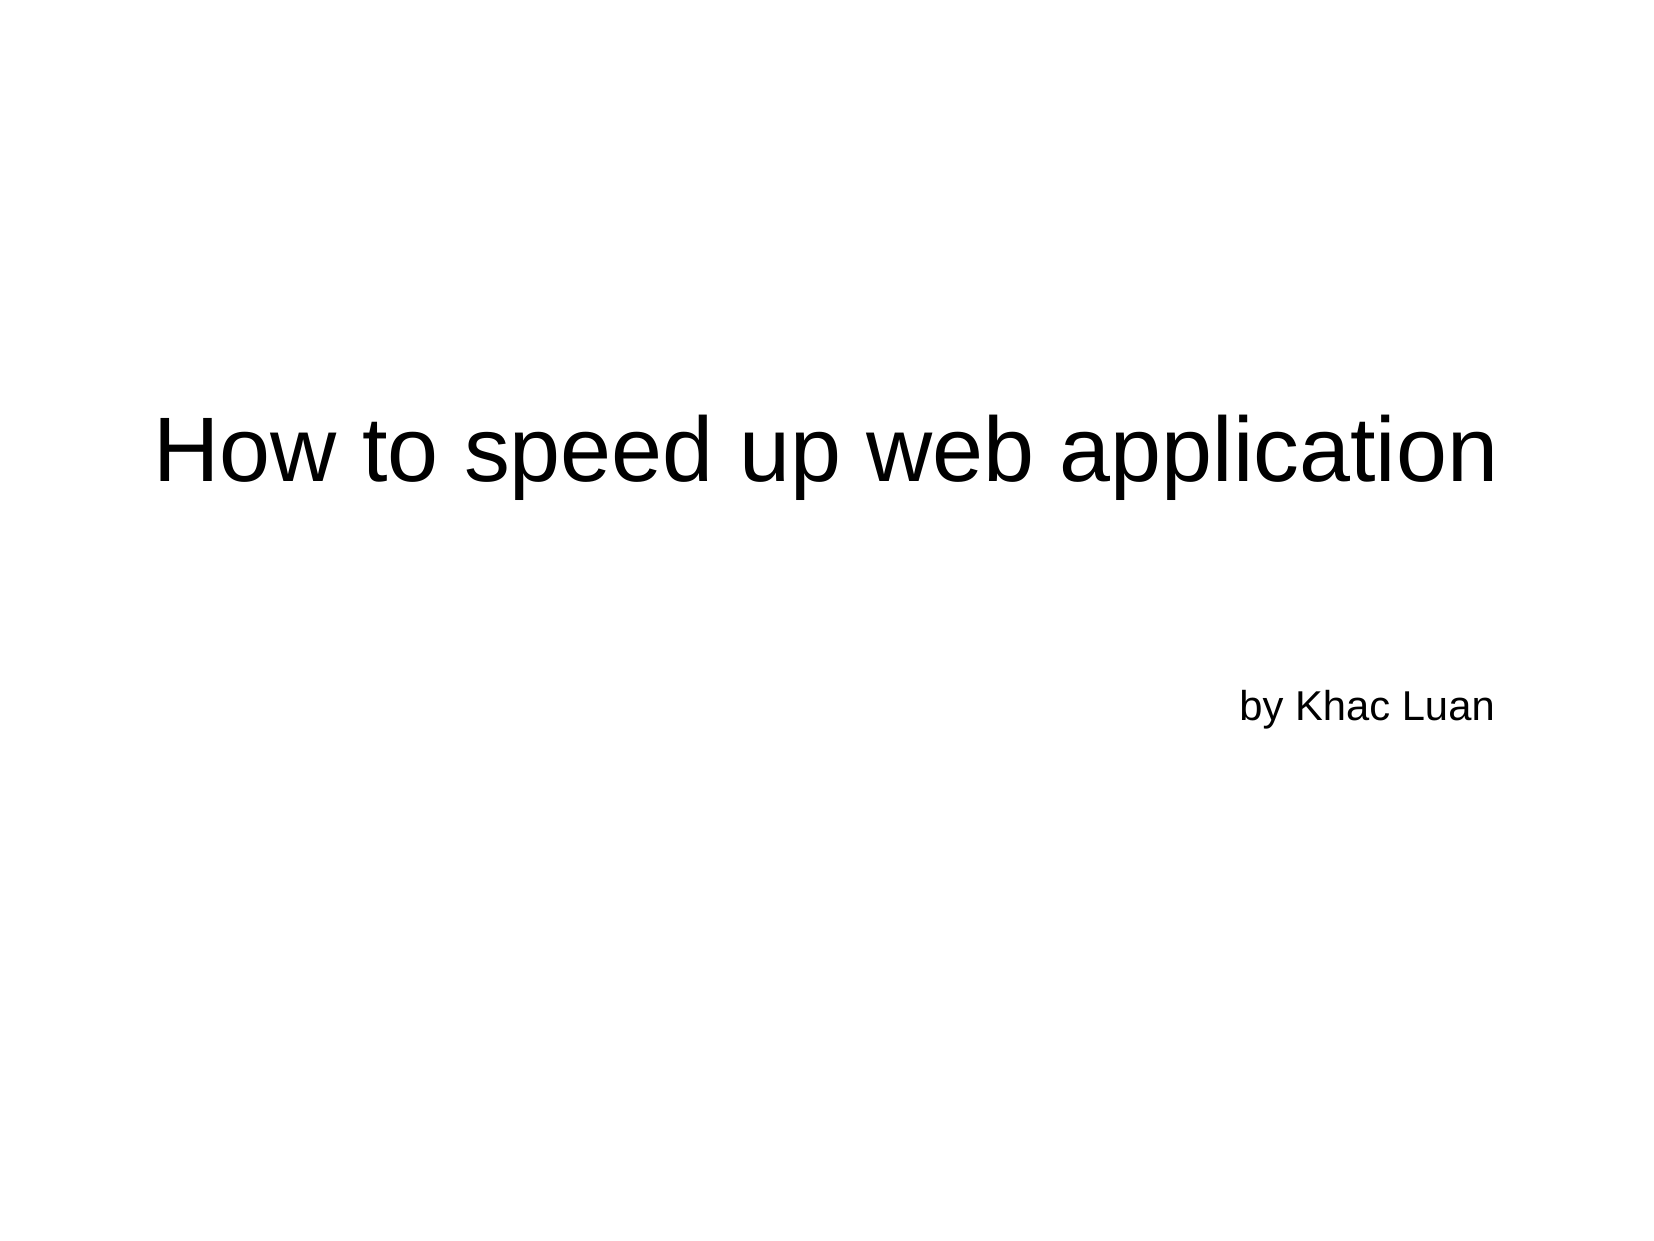

# How to speed up web application
 by Khac Luan